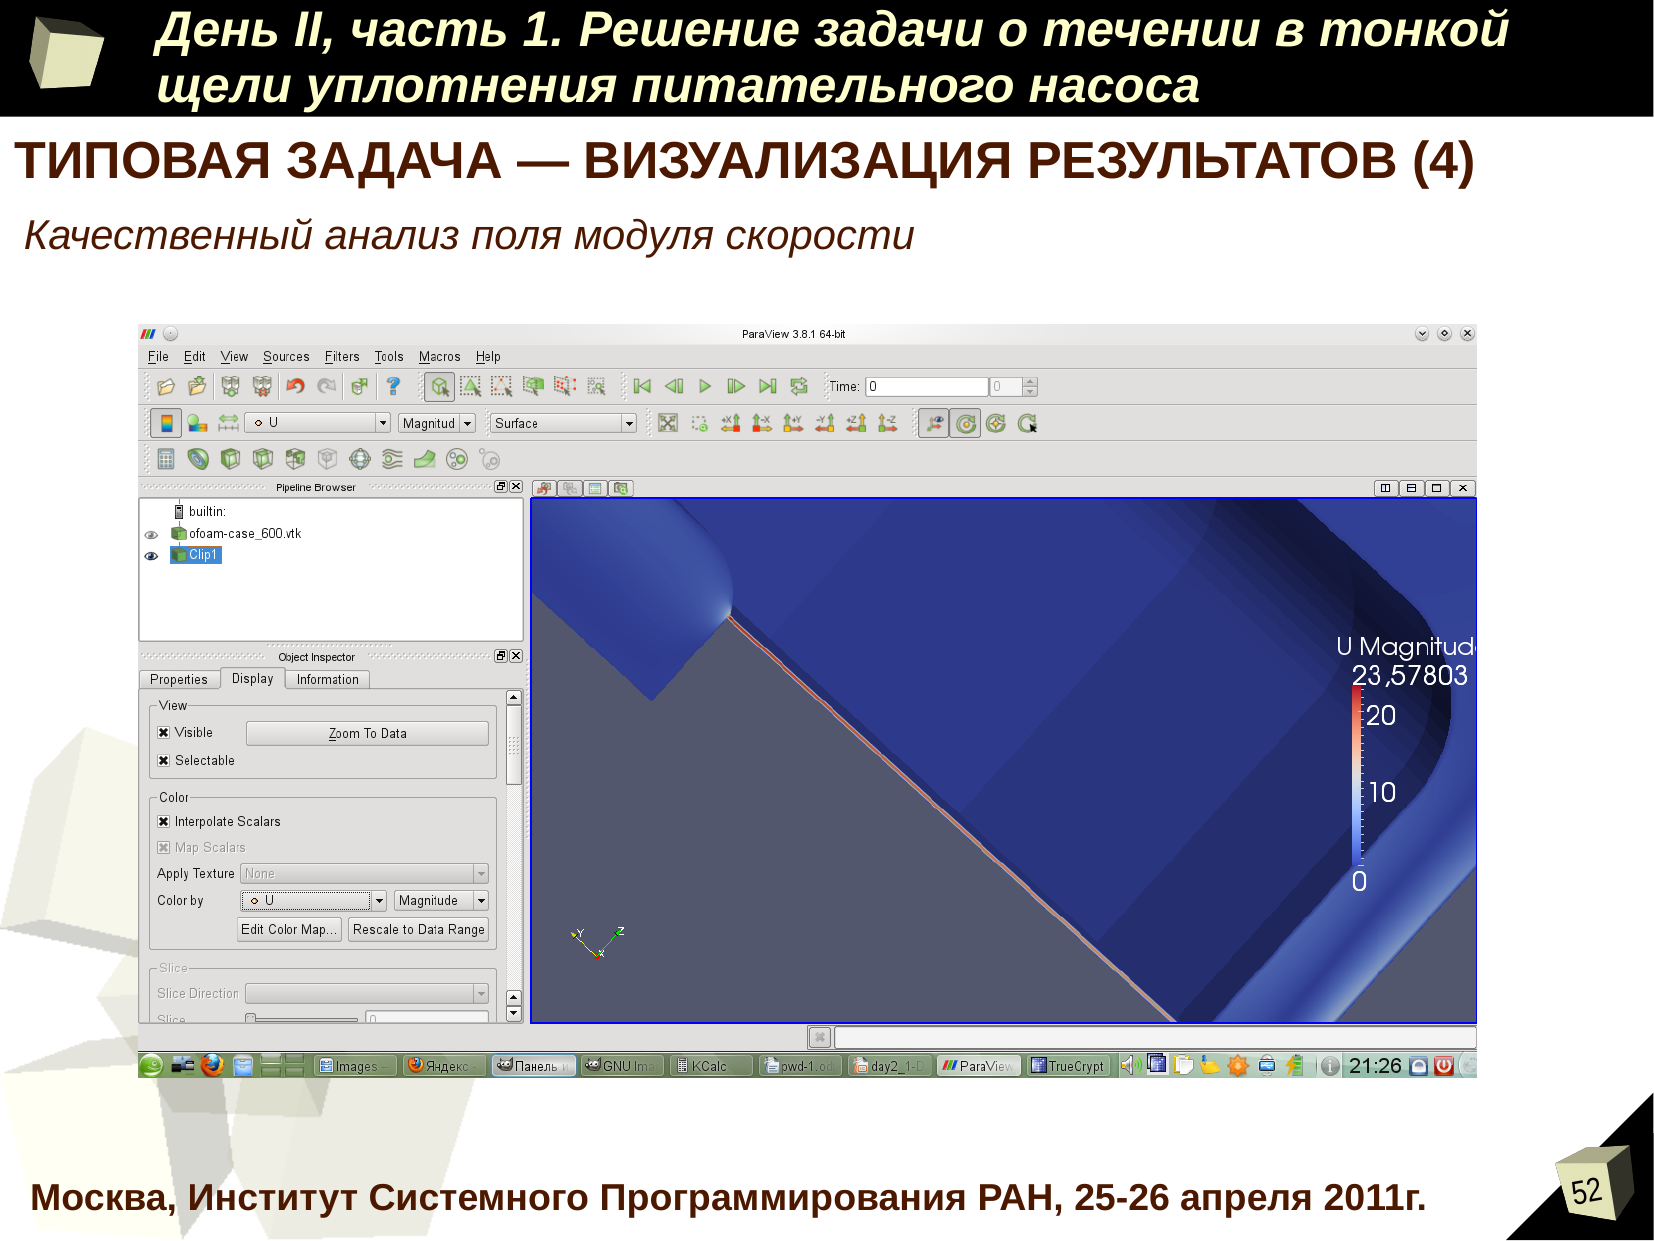

ТИПОВАЯ ЗАДАЧА — ВИЗУАЛИЗАЦИЯ РЕЗУЛЬТАТОВ (4)
Качественный анализ поля модуля скорости